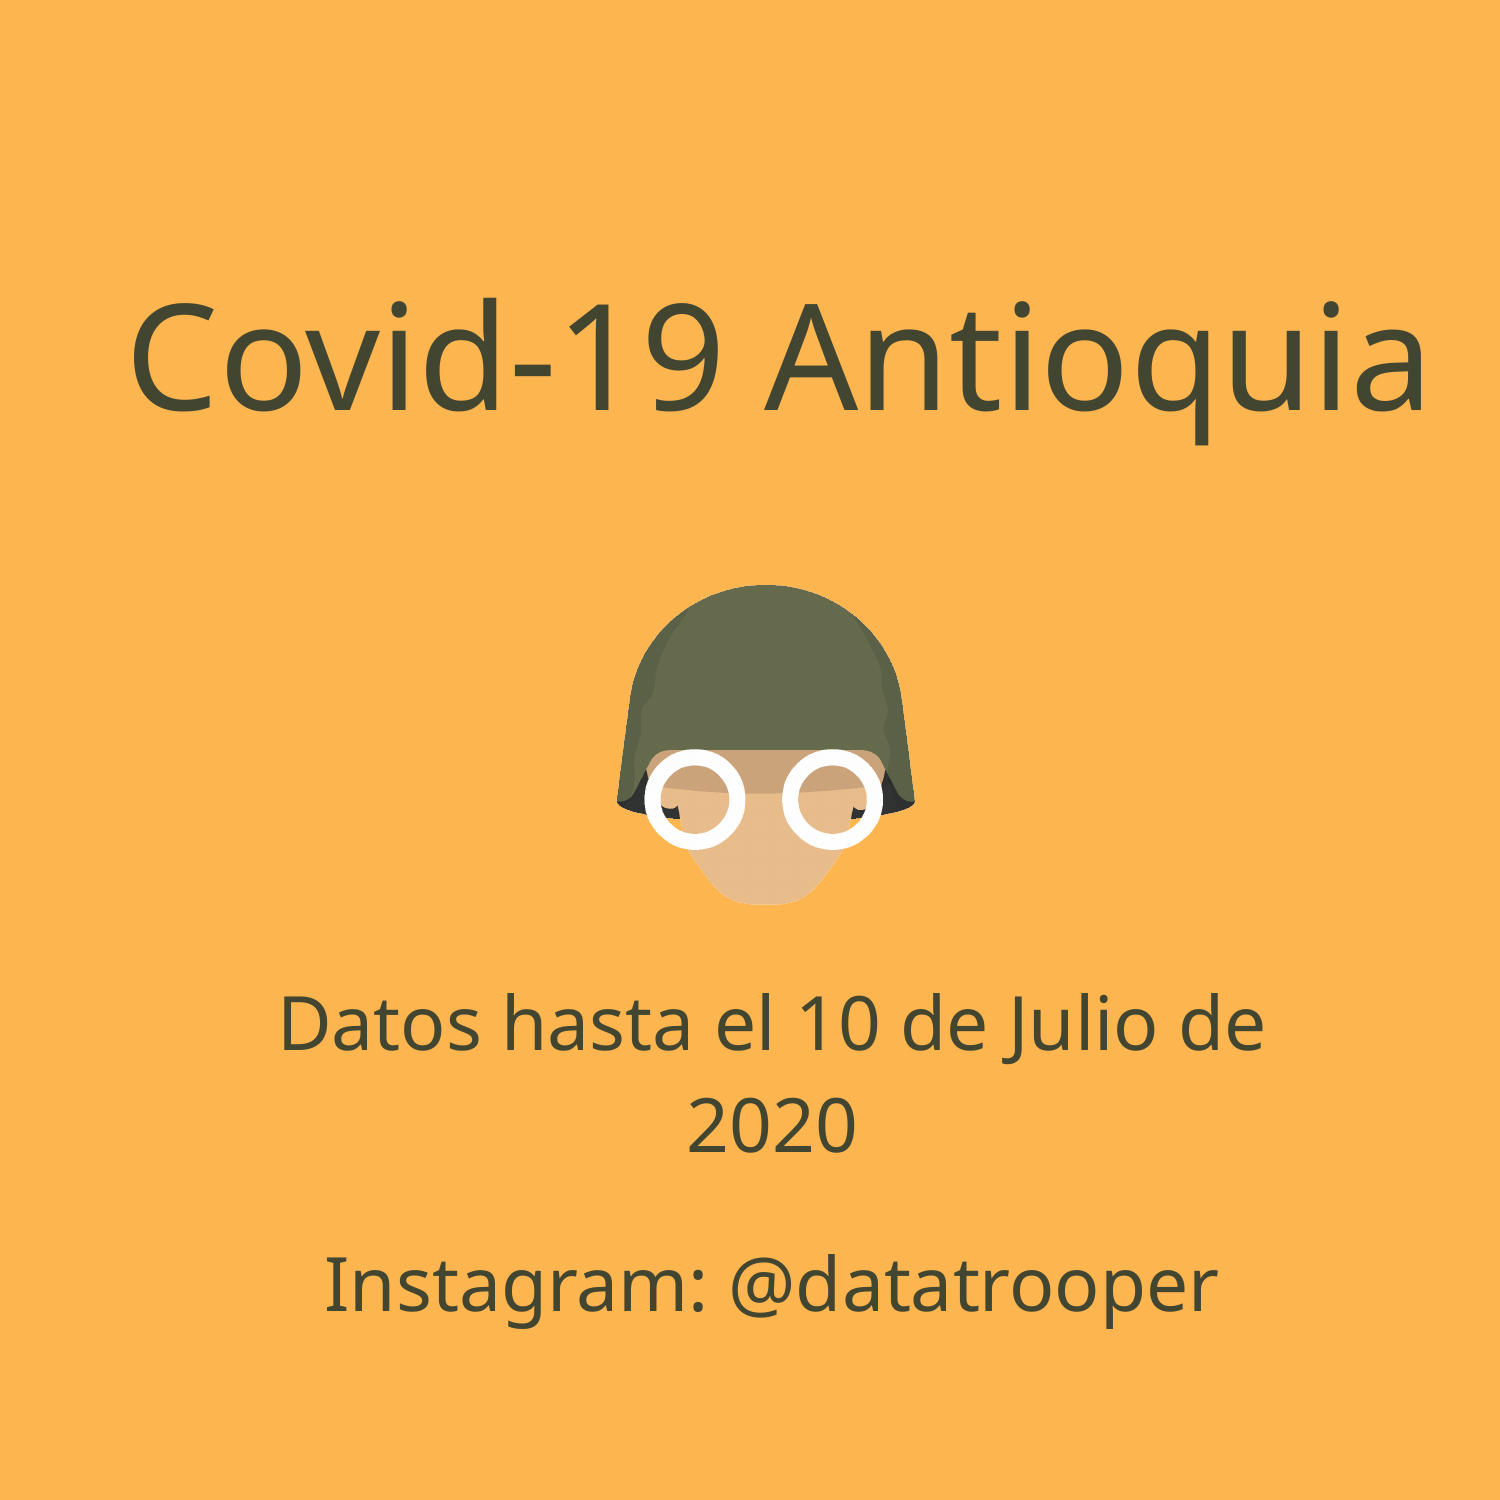

# Covid-19 Antioquia
Datos hasta el 10 de Julio de 2020
Instagram: @datatrooper